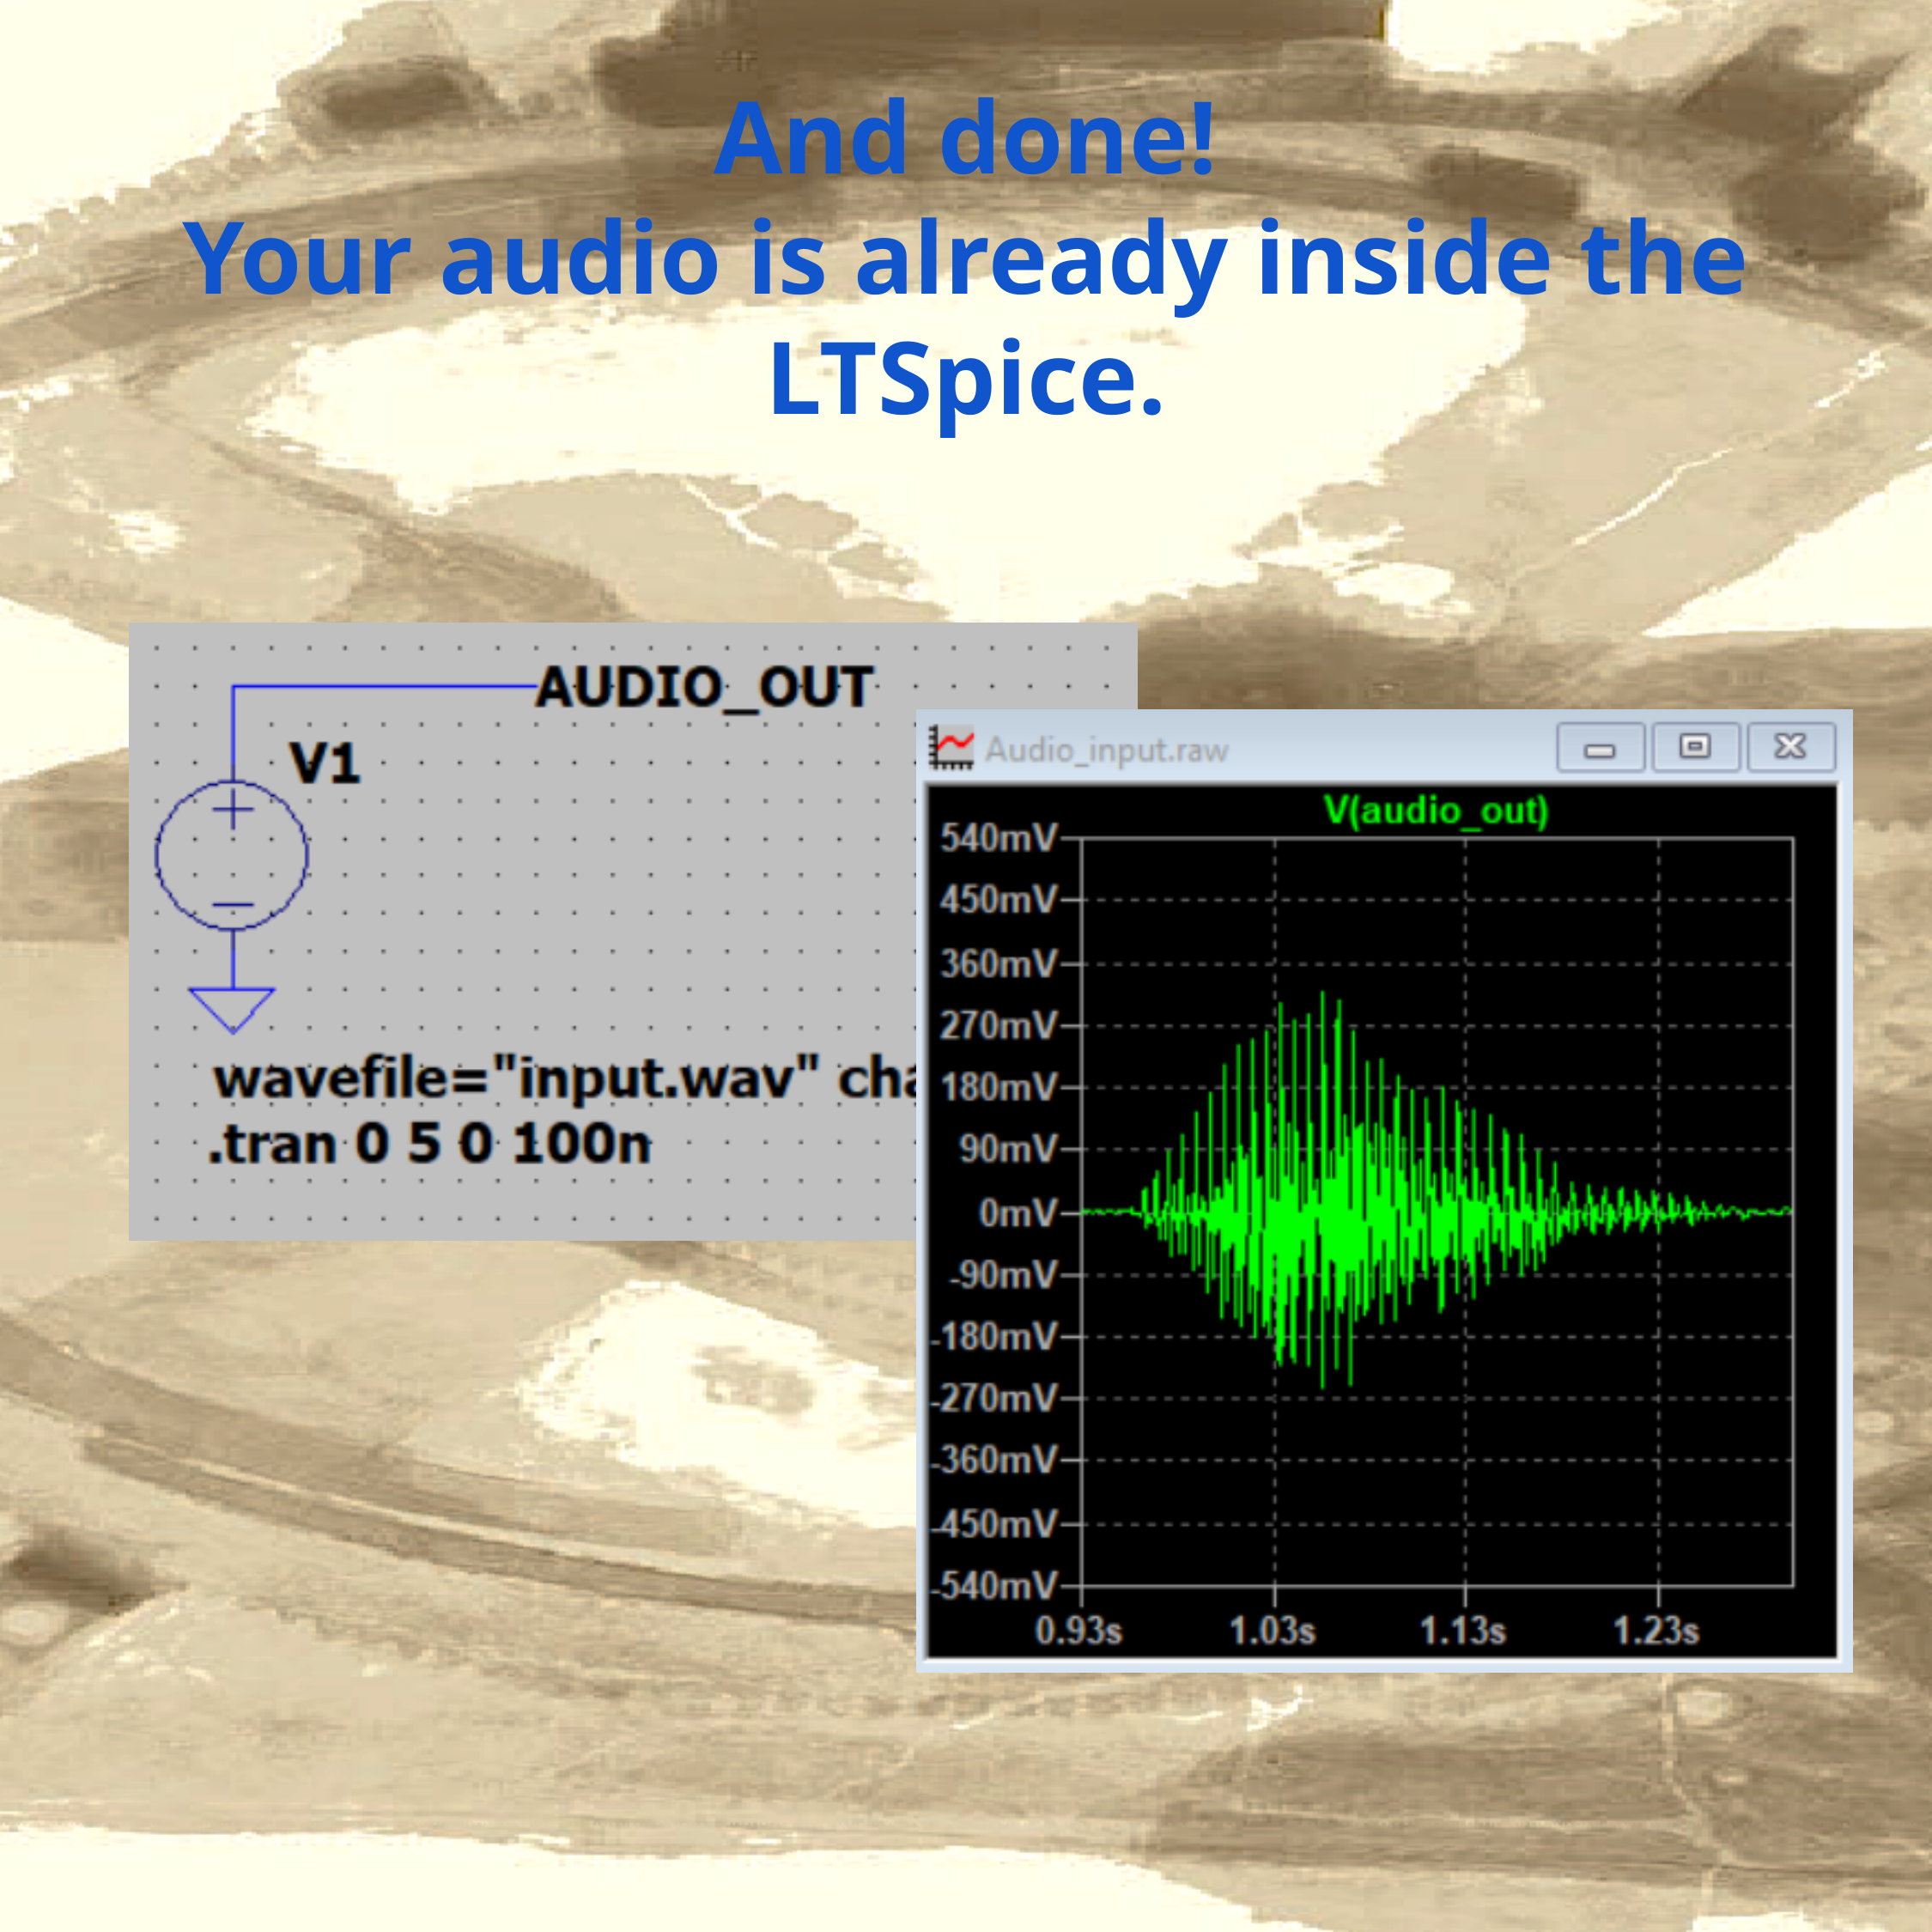

And done!
Your audio is already inside the LTSpice.